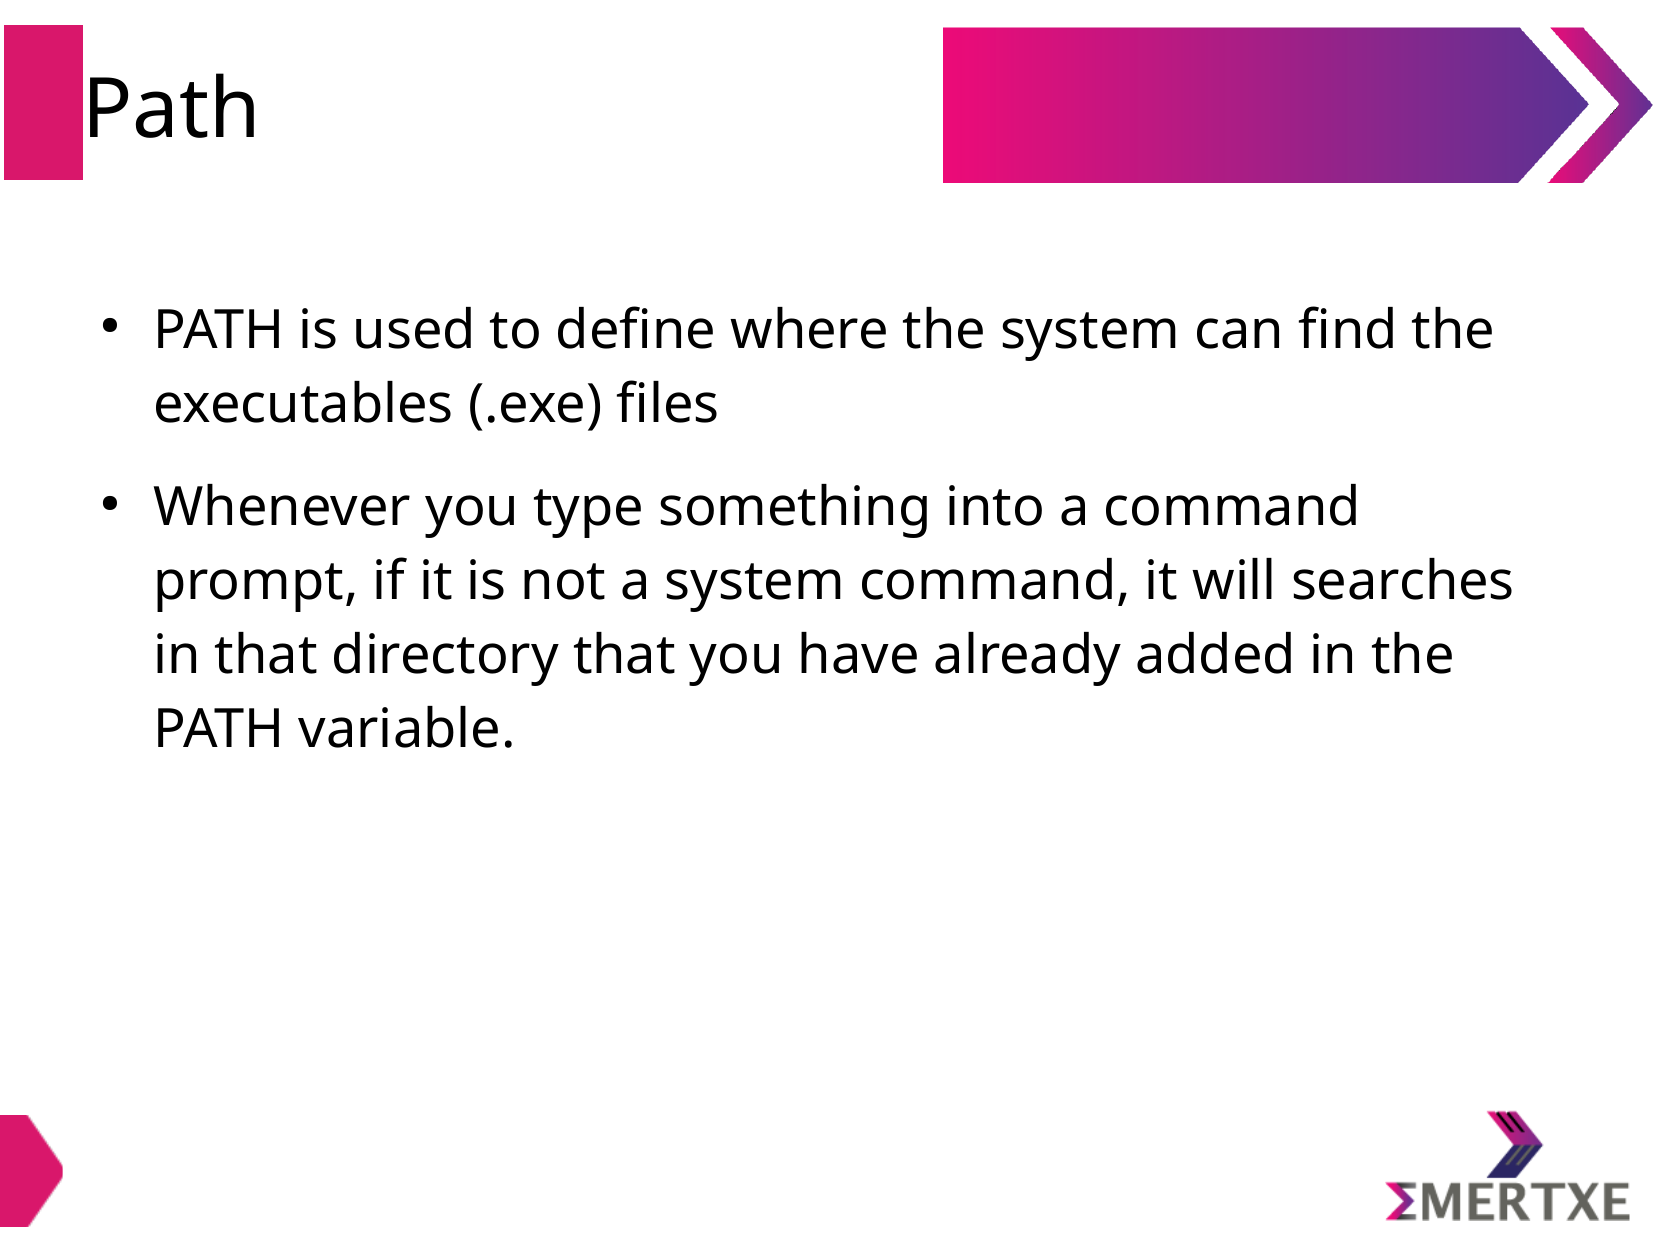

# Path
PATH is used to define where the system can find the executables (.exe) files
Whenever you type something into a command prompt, if it is not a system command, it will searches in that directory that you have already added in the PATH variable.